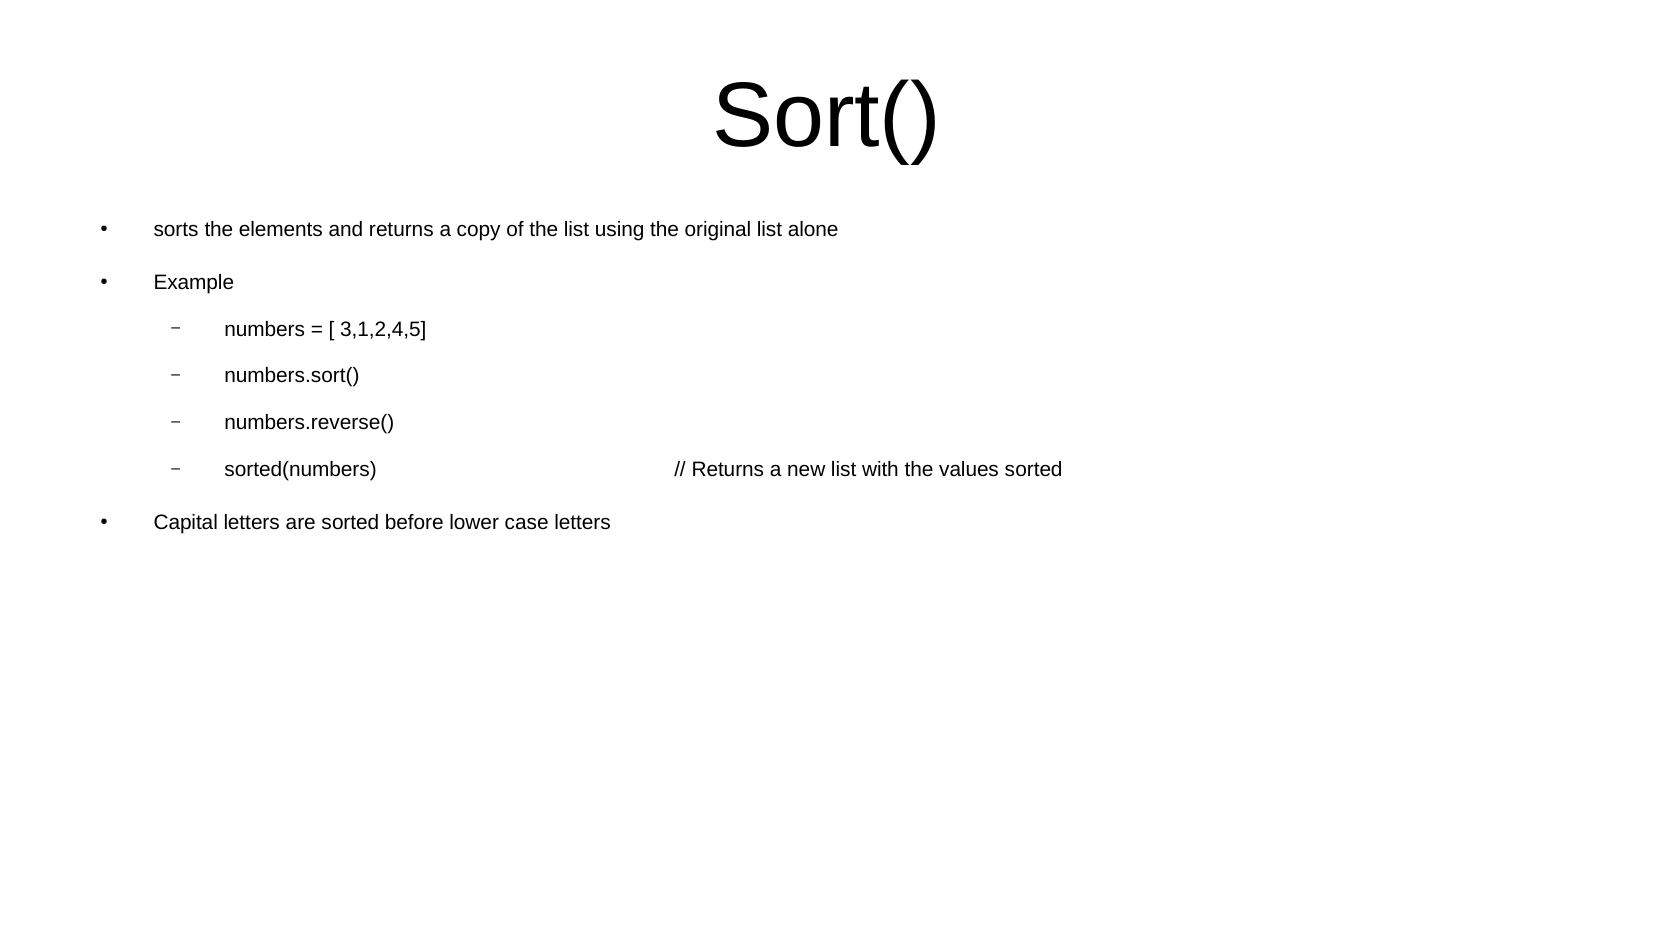

# Sort()
sorts the elements and returns a copy of the list using the original list alone
Example
numbers = [ 3,1,2,4,5]
numbers.sort()
numbers.reverse()
sorted(numbers)				// Returns a new list with the values sorted
Capital letters are sorted before lower case letters